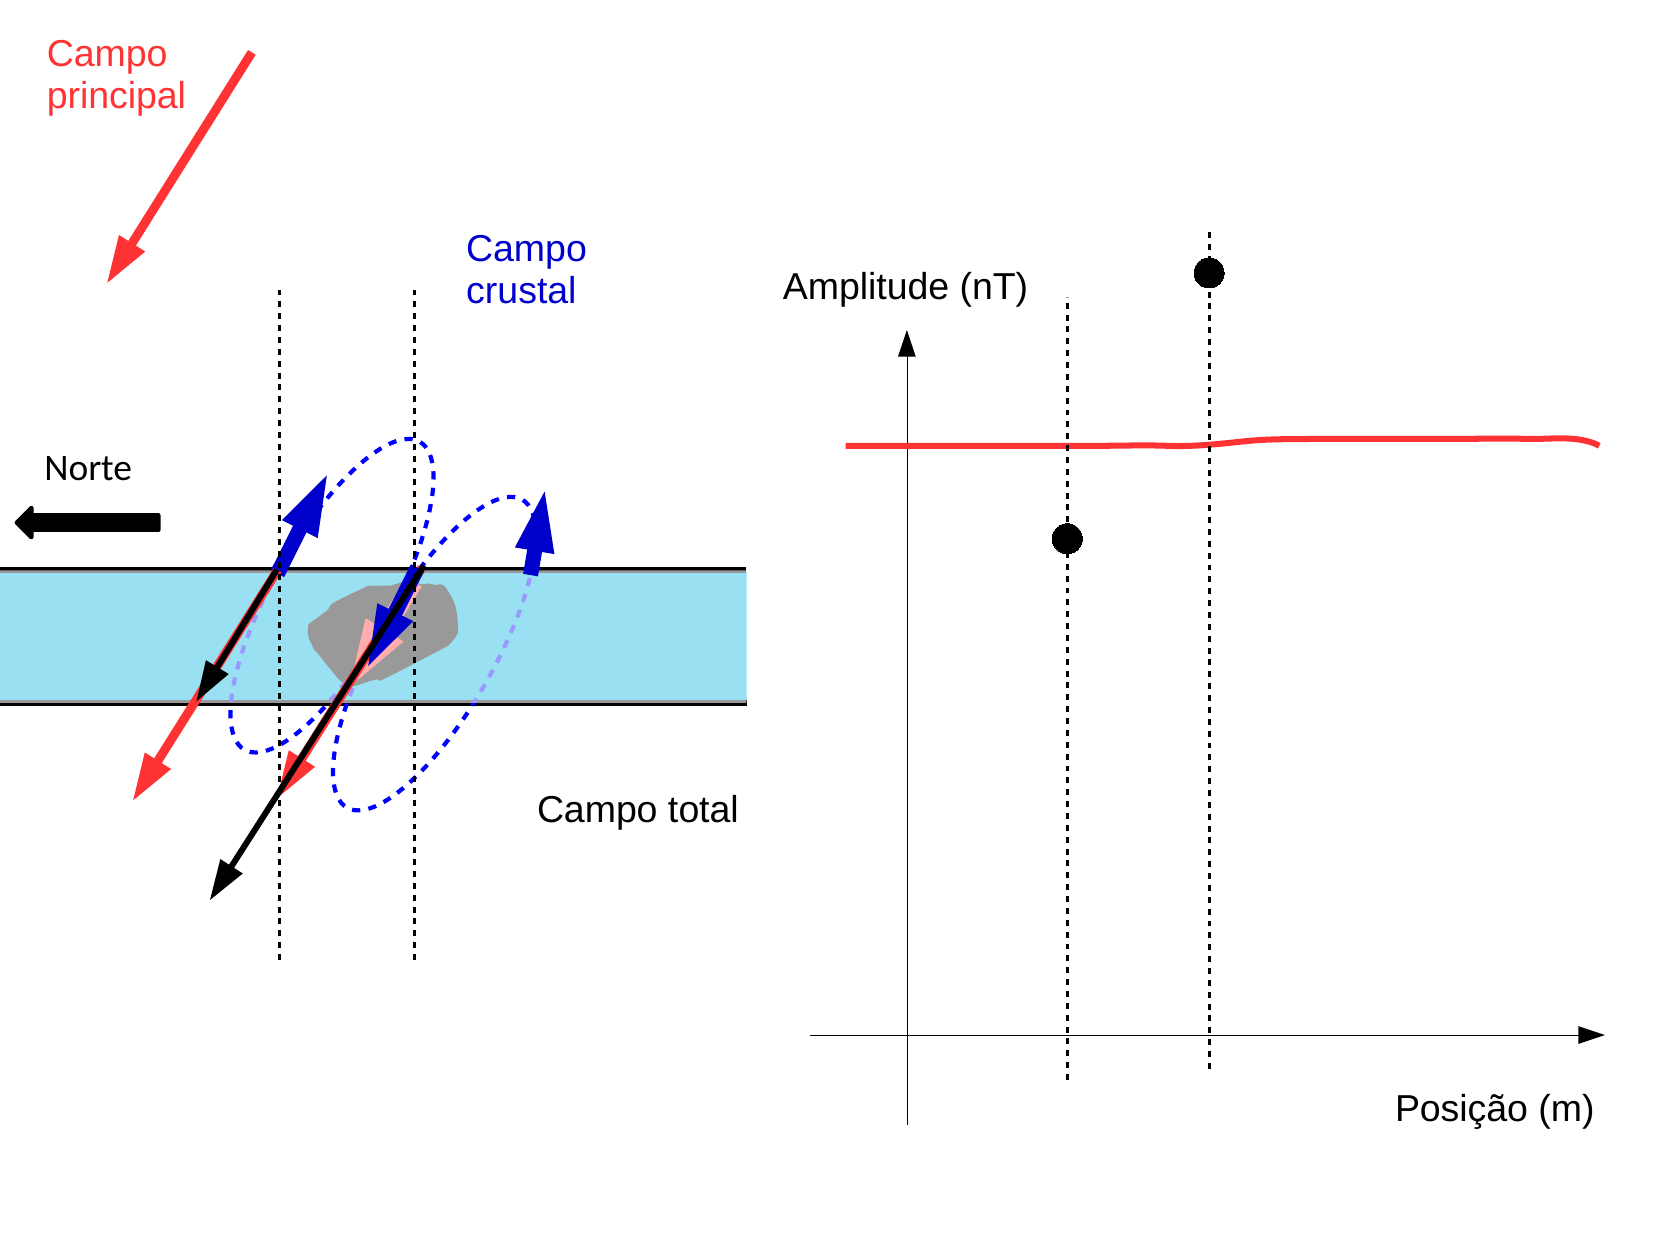

Campo principal
Campo crustal
Amplitude (nT)
Norte
Campo total
Posição (m)